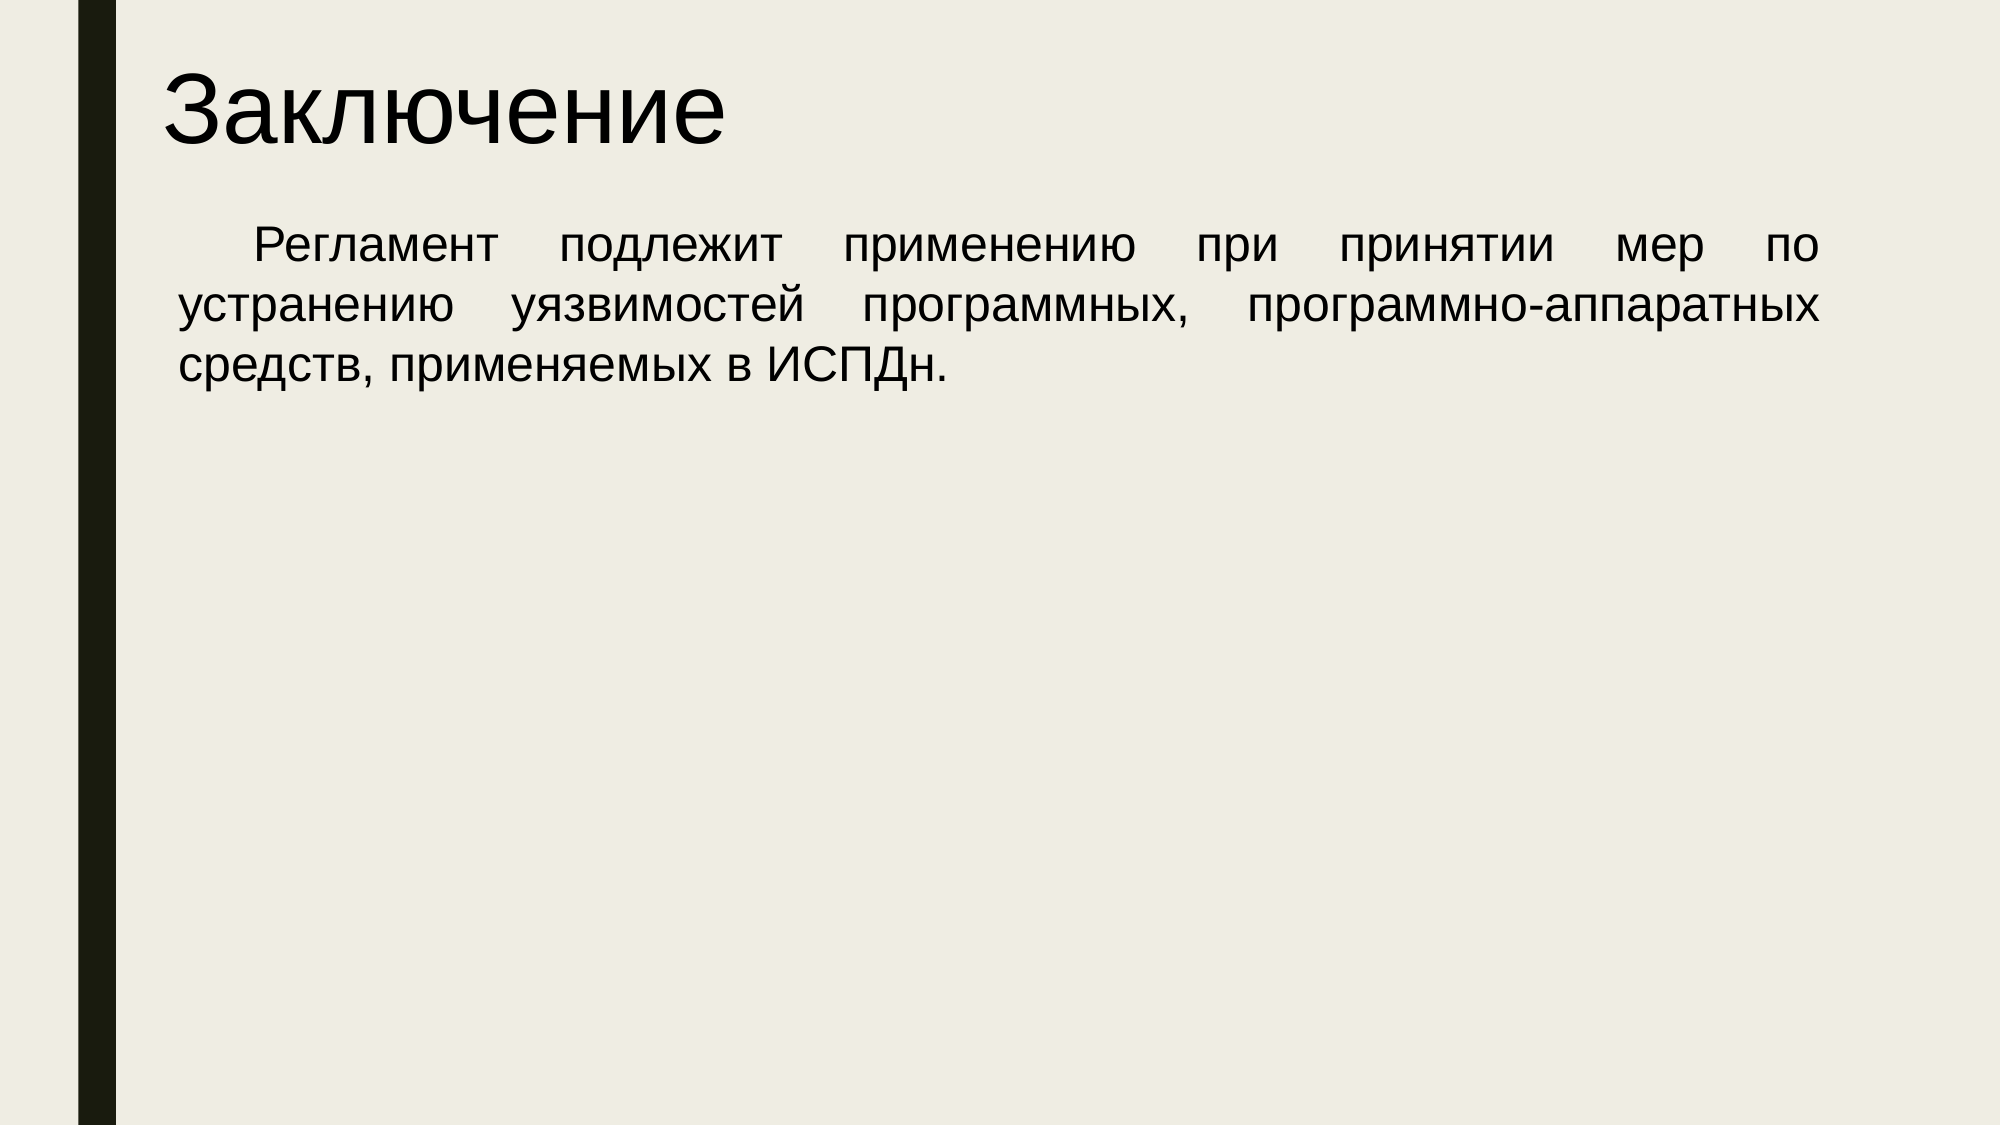

Заключение
Регламент подлежит применению при принятии мер по устранению уязвимостей программных, программно-аппаратных средств, применяемых в ИСПДн.